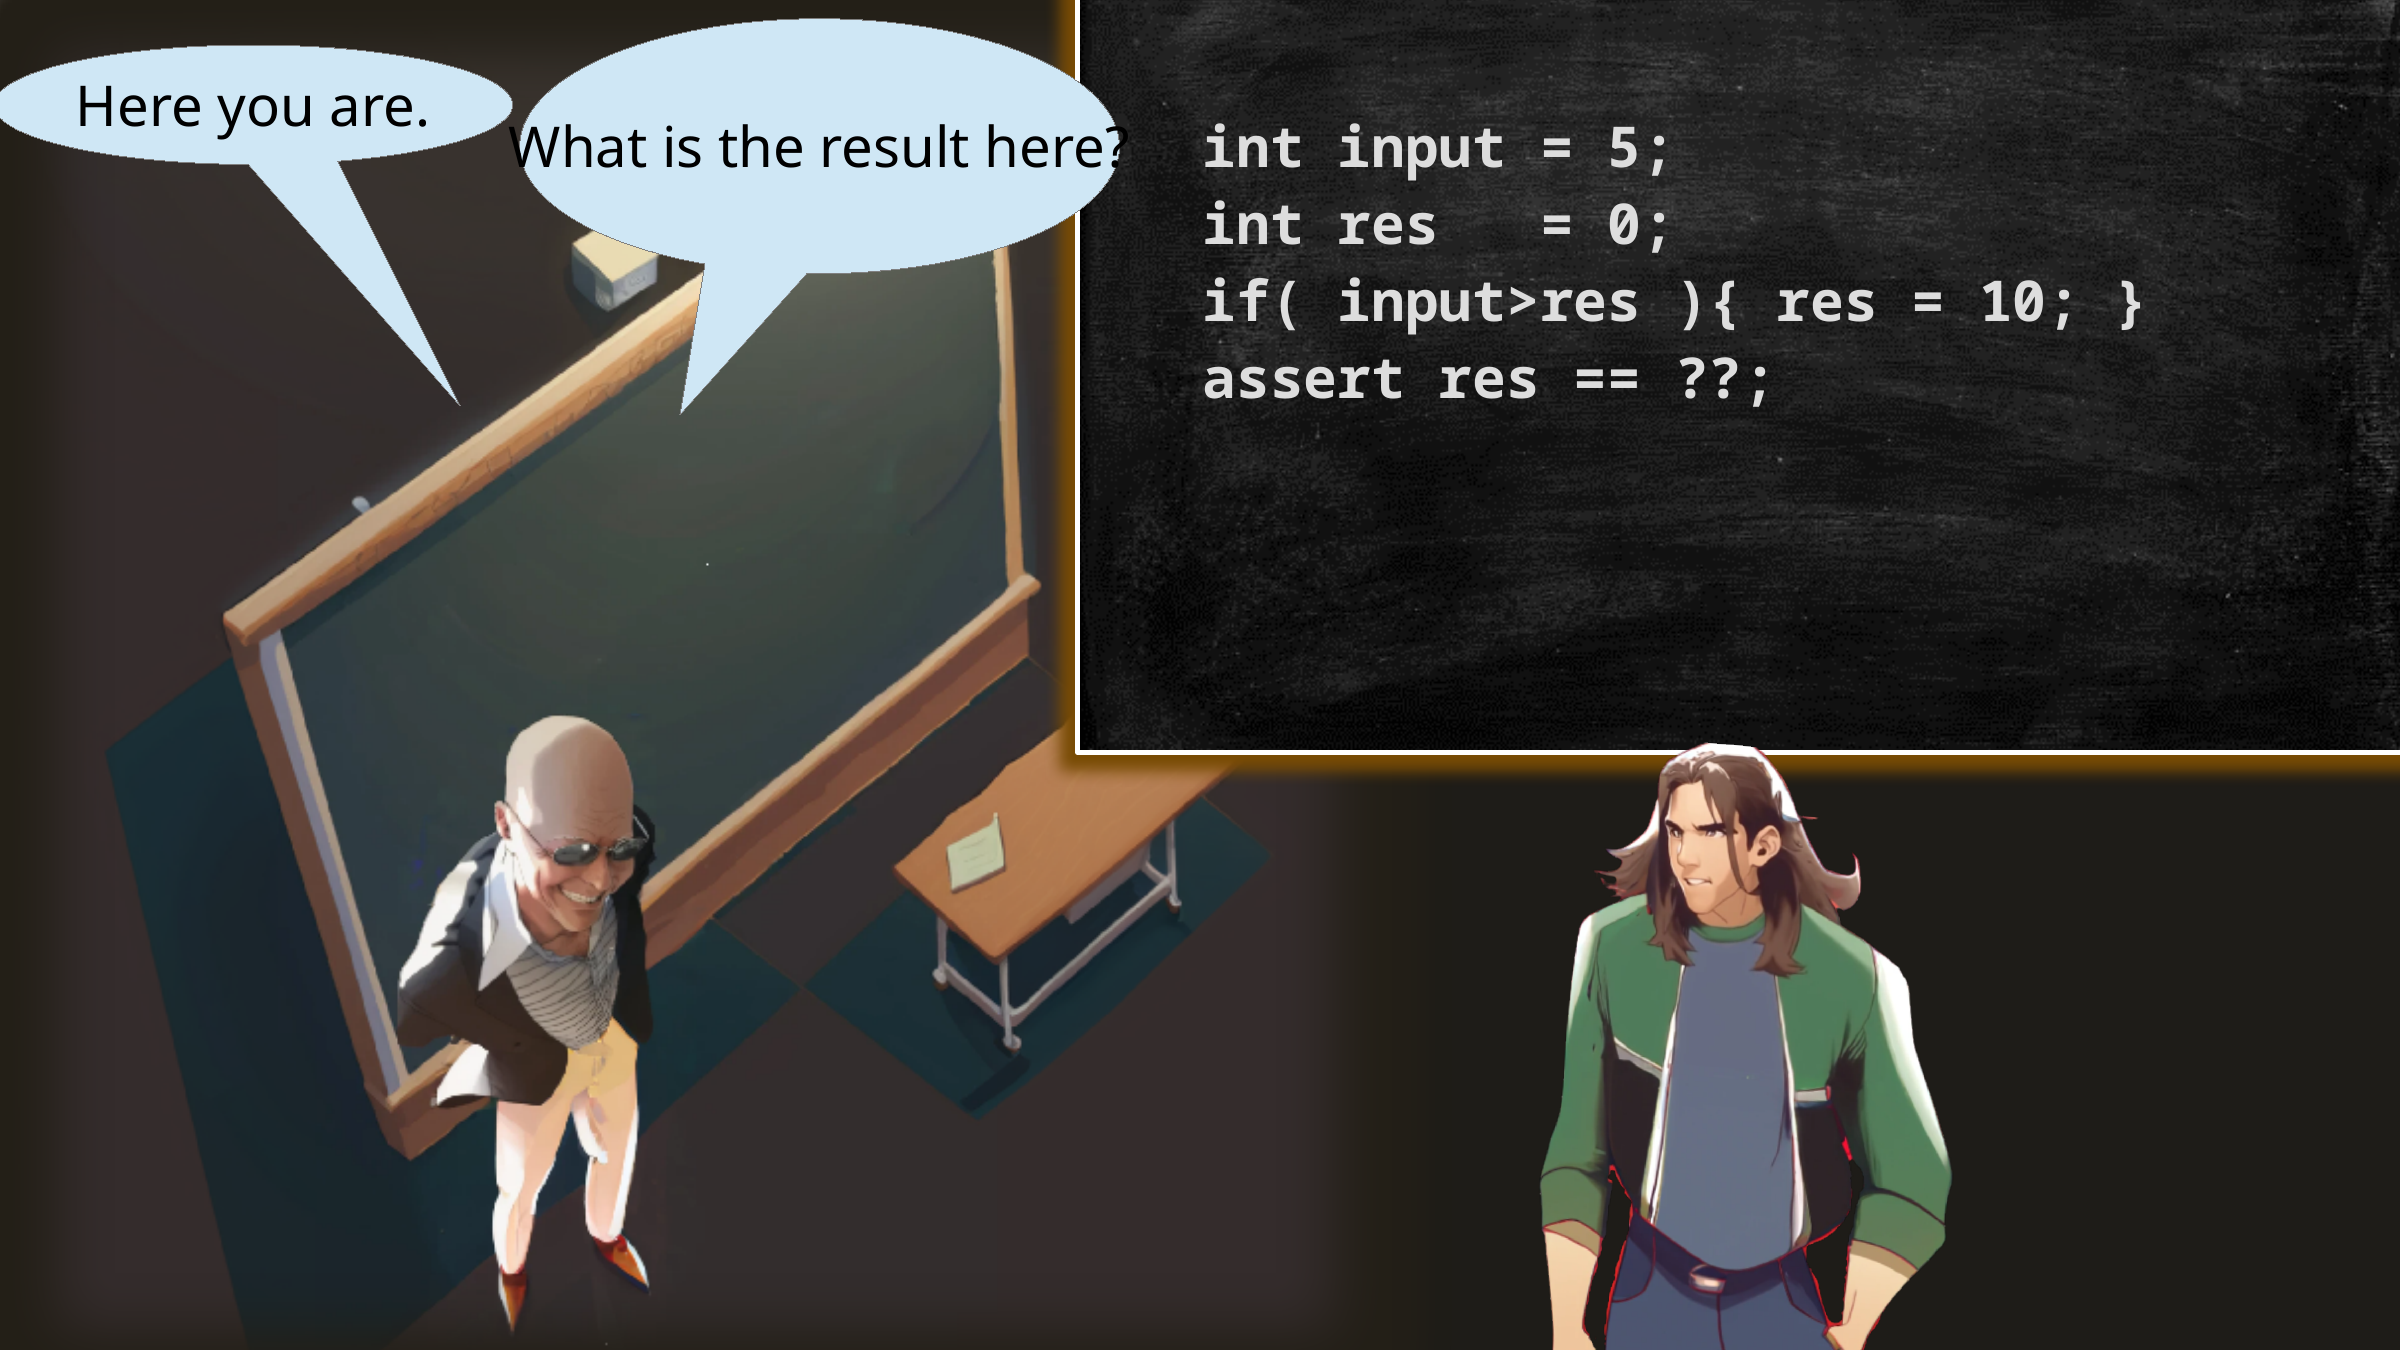

What is the result here?
 int input = 5;
 int res = 0;
 if( input>res ){ res = 10; }
 assert res == ??;
Here you are.